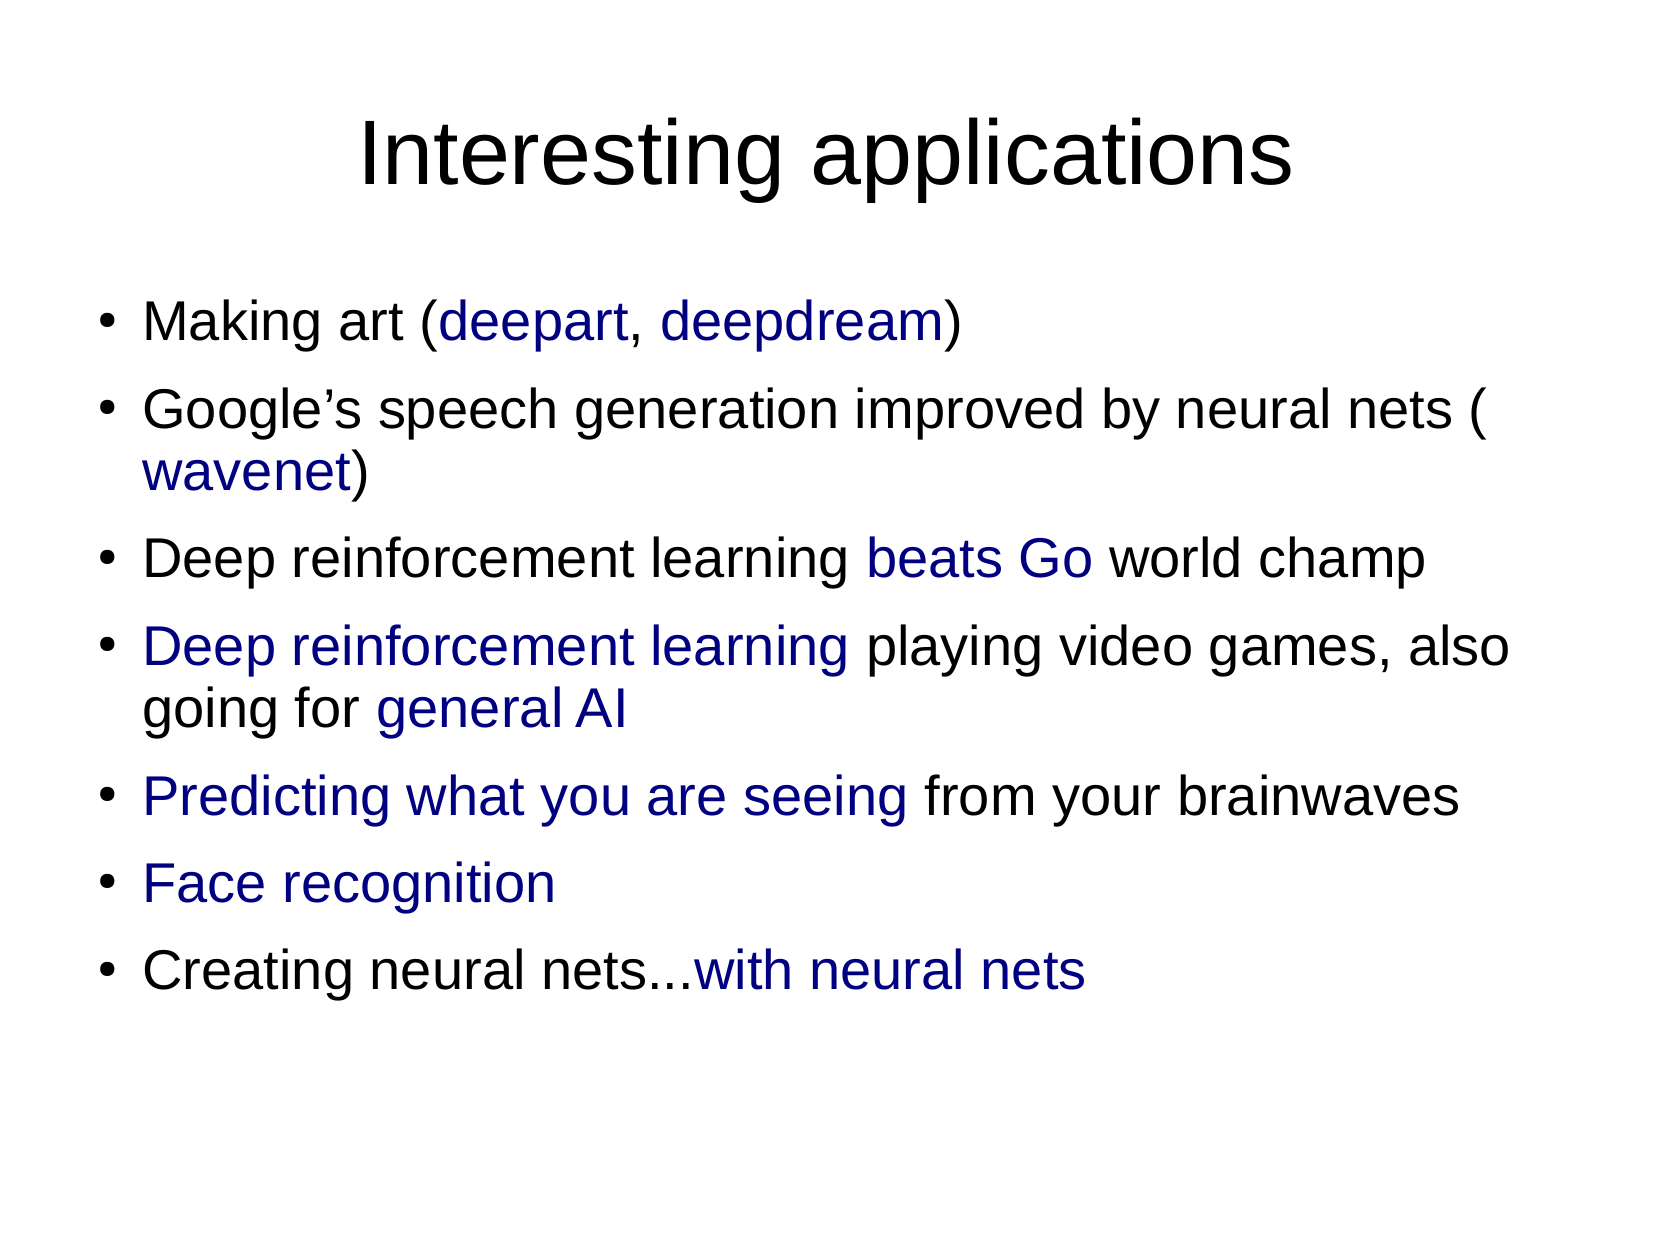

# Interesting applications
Making art (deepart, deepdream)
Google’s speech generation improved by neural nets (wavenet)
Deep reinforcement learning beats Go world champ
Deep reinforcement learning playing video games, also going for general AI
Predicting what you are seeing from your brainwaves
Face recognition
Creating neural nets...with neural nets